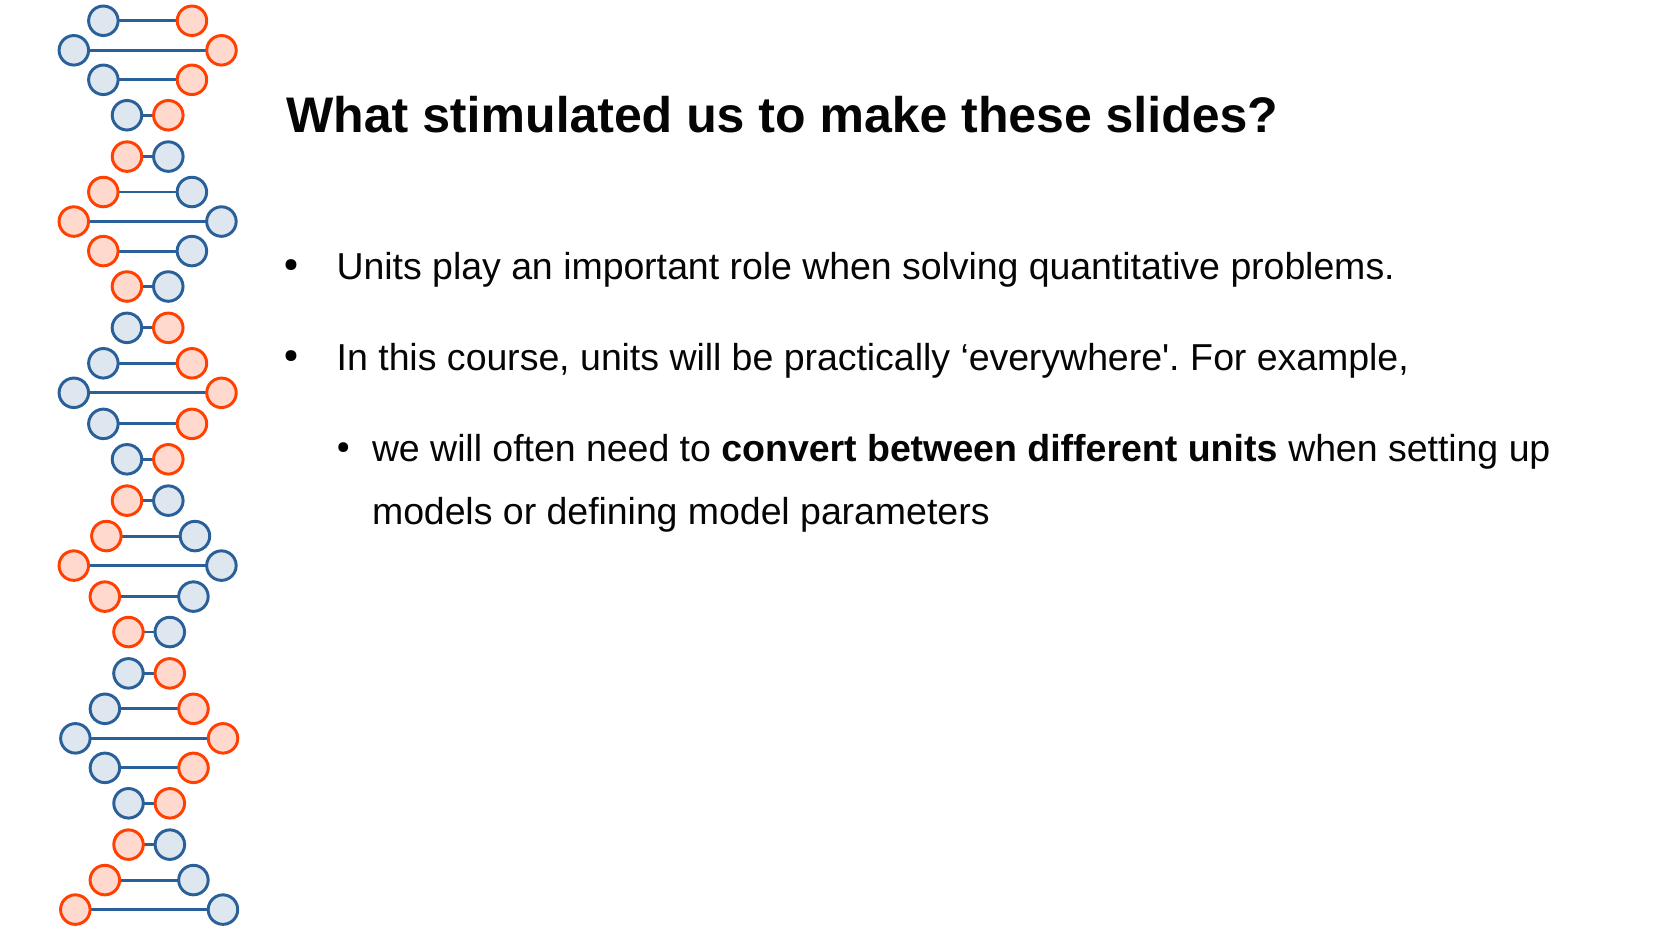

# What stimulated us to make these slides?
Units play an important role when solving quantitative problems.
In this course, units will be practically ‘everywhere'. For example,
we will often need to convert between different units when setting up models or defining model parameters